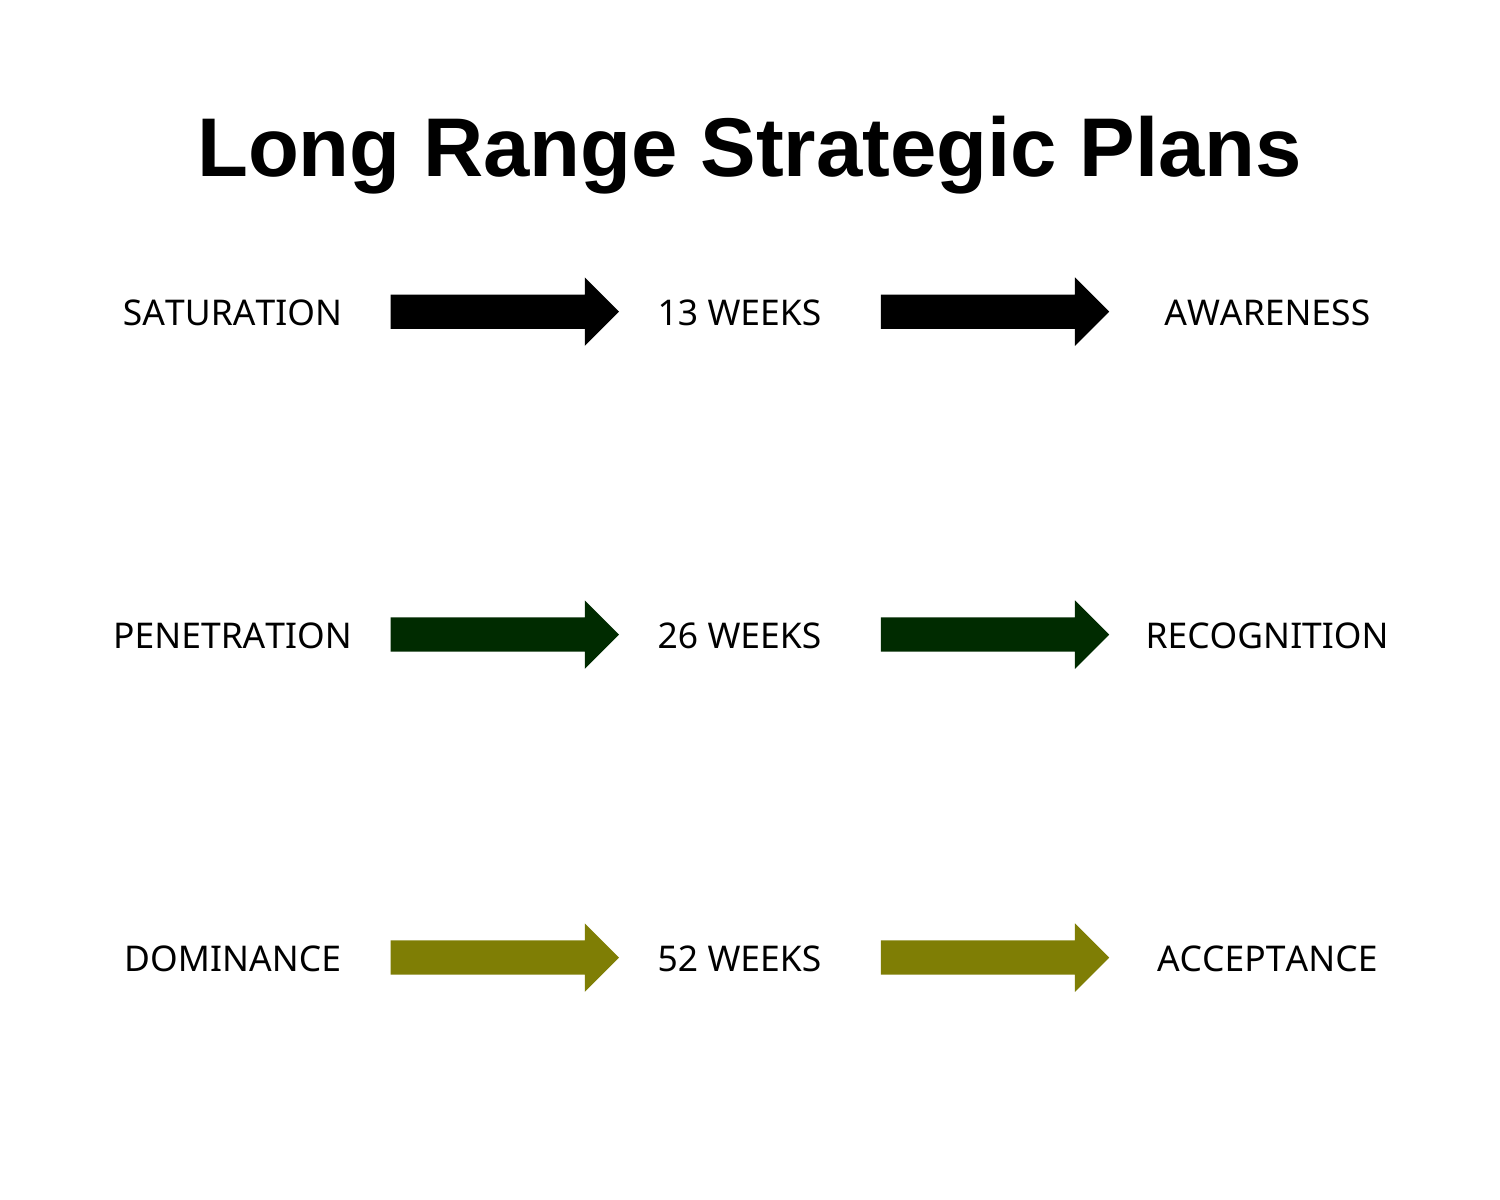

# Long Range Strategic Plans
SATURATION
13 WEEKS
AWARENESS
PENETRATION
26 WEEKS
RECOGNITION
DOMINANCE
52 WEEKS
ACCEPTANCE